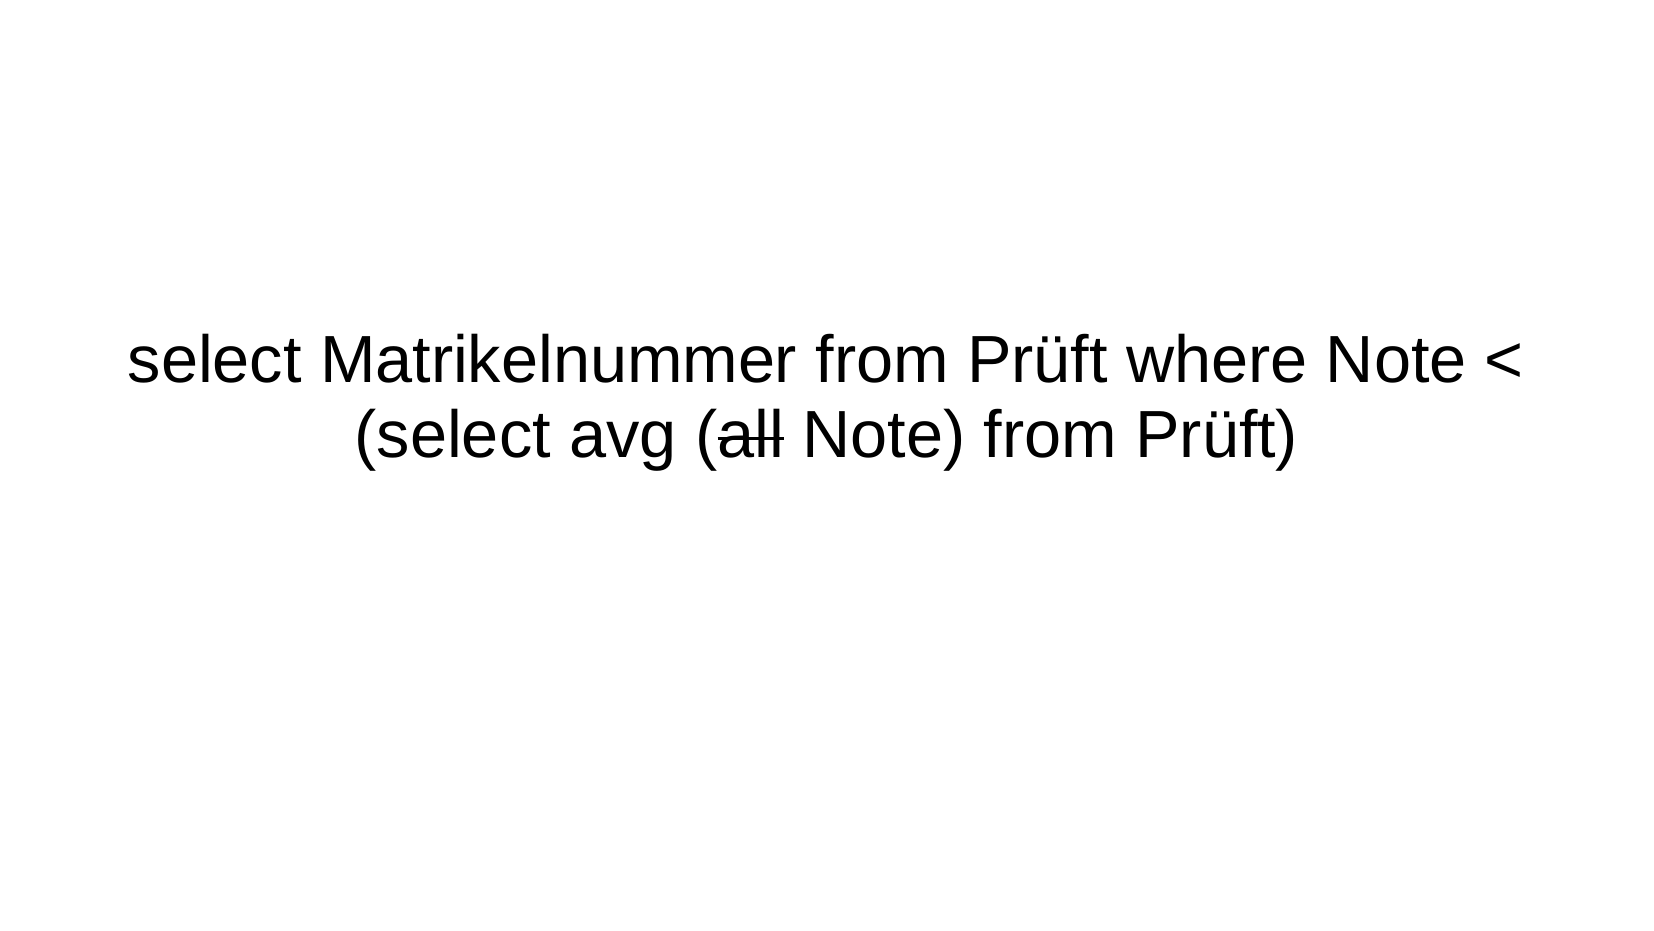

# select Matrikelnummer from Prüft where Note < (select avg (all Note) from Prüft)